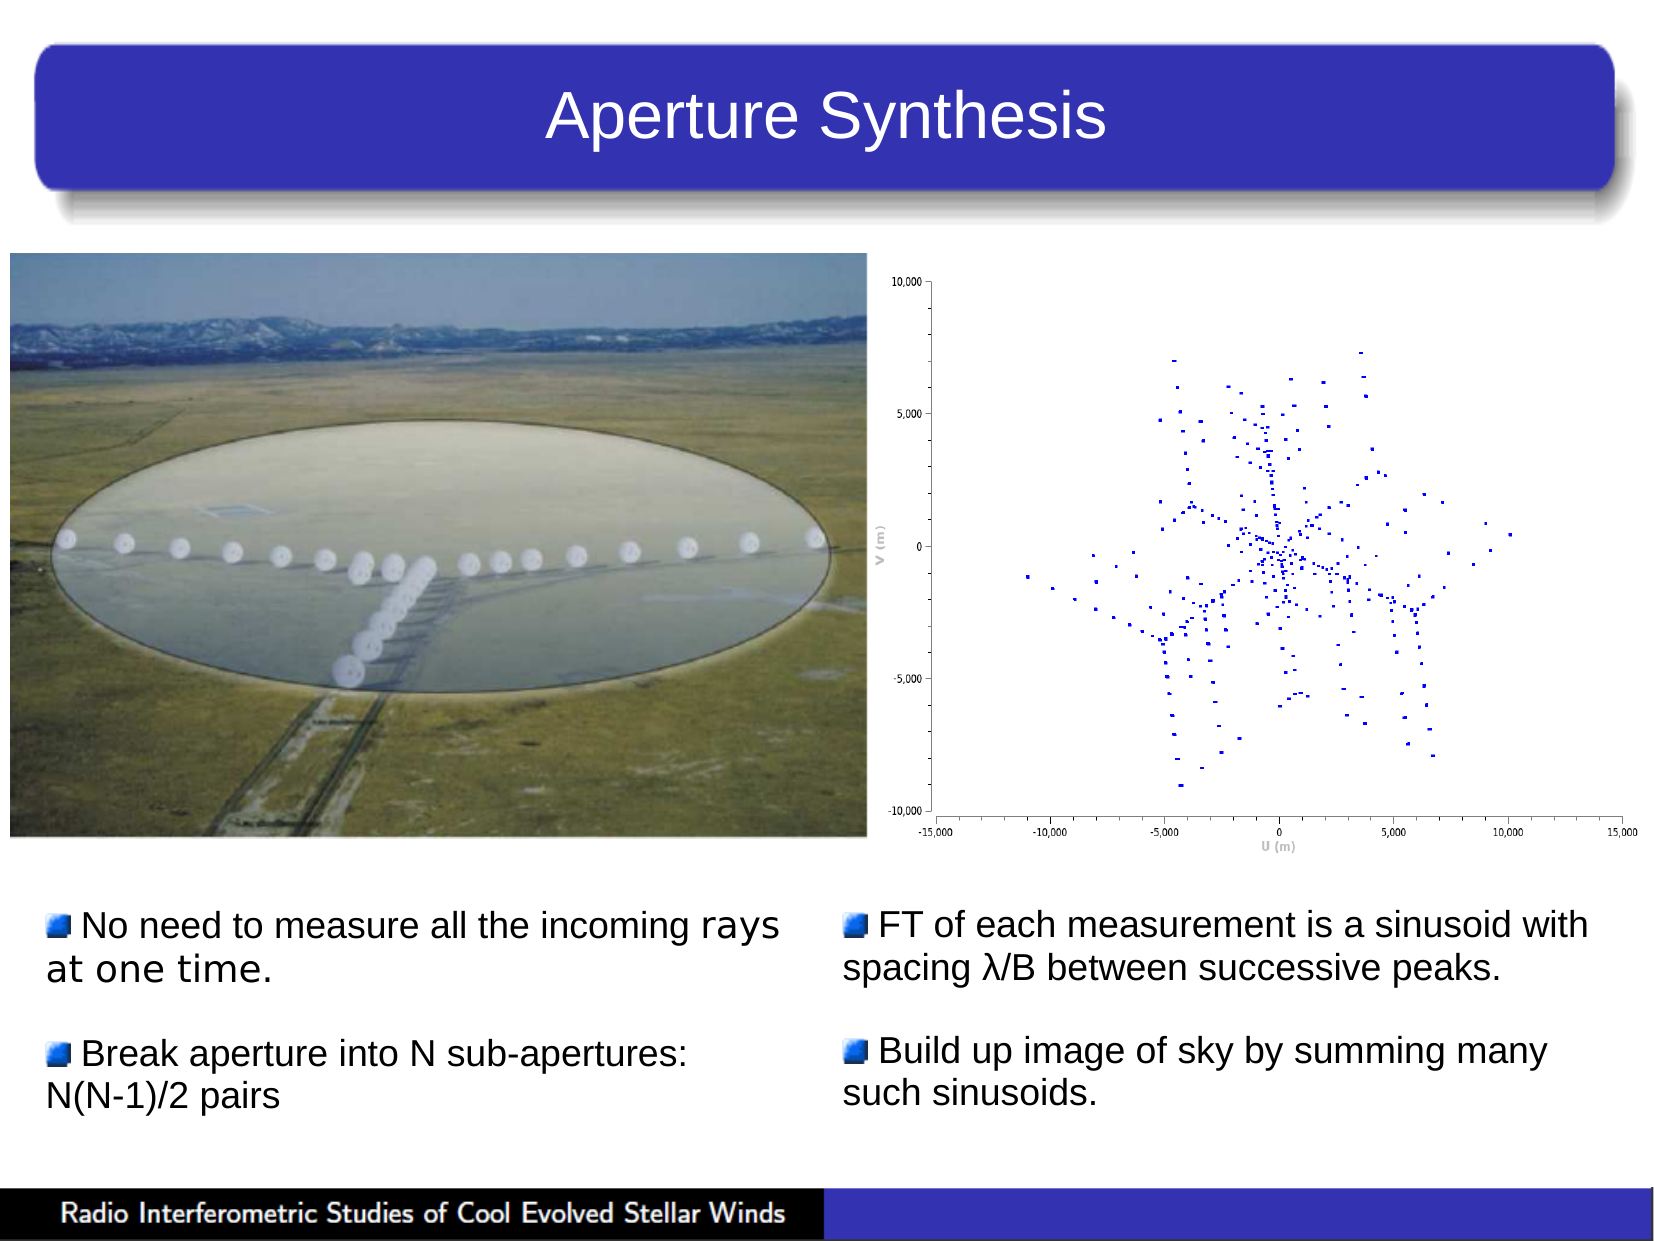

Aperture Synthesis
 No need to measure all the incoming rays at one time.
 Break aperture into N sub-apertures: N(N-1)/2 pairs
 FT of each measurement is a sinusoid with spacing λ/B between successive peaks.
 Build up image of sky by summing many such sinusoids.
Credit: NRAO/AUI